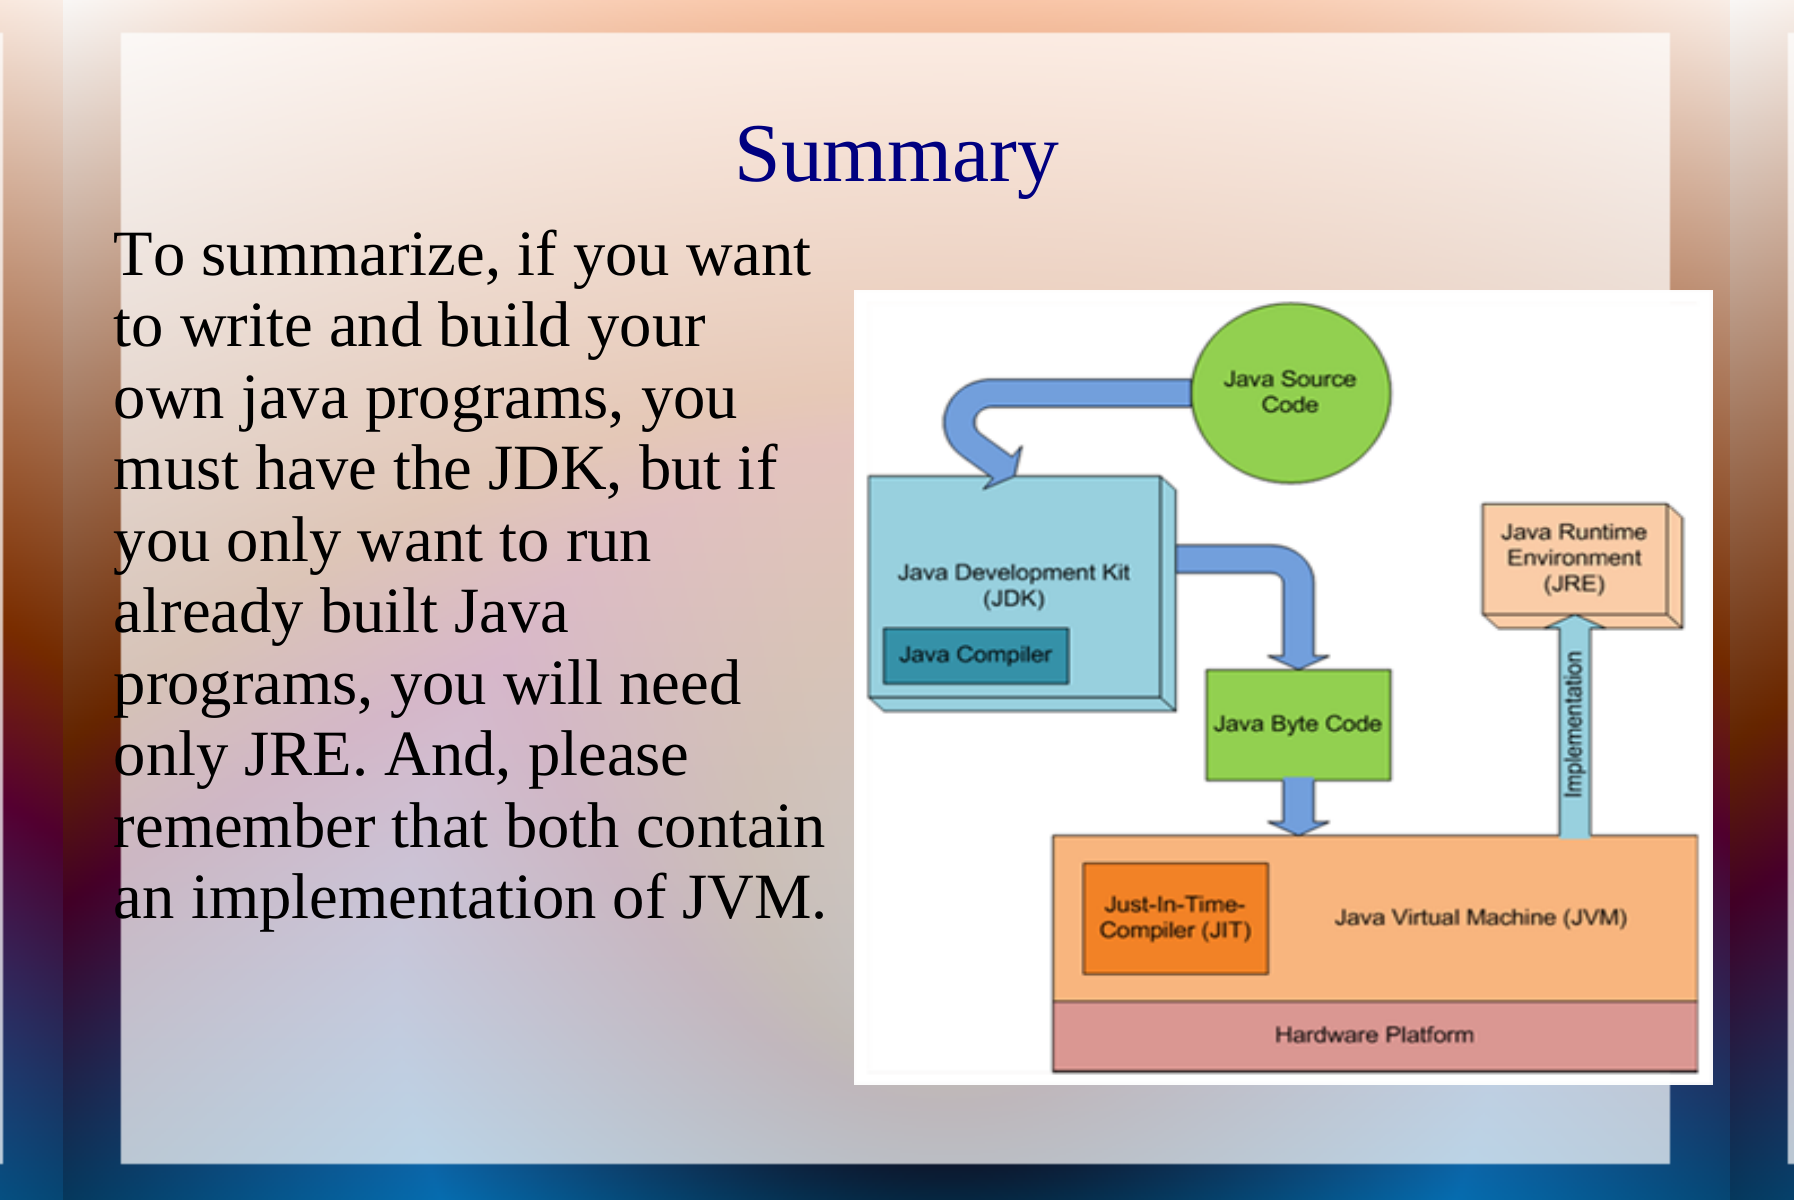

# Summary
To summarize, if you want to write and build your own java programs, you must have the JDK, but if you only want to run already built Java programs, you will need only JRE. And, please remember that both contain an implementation of JVM.